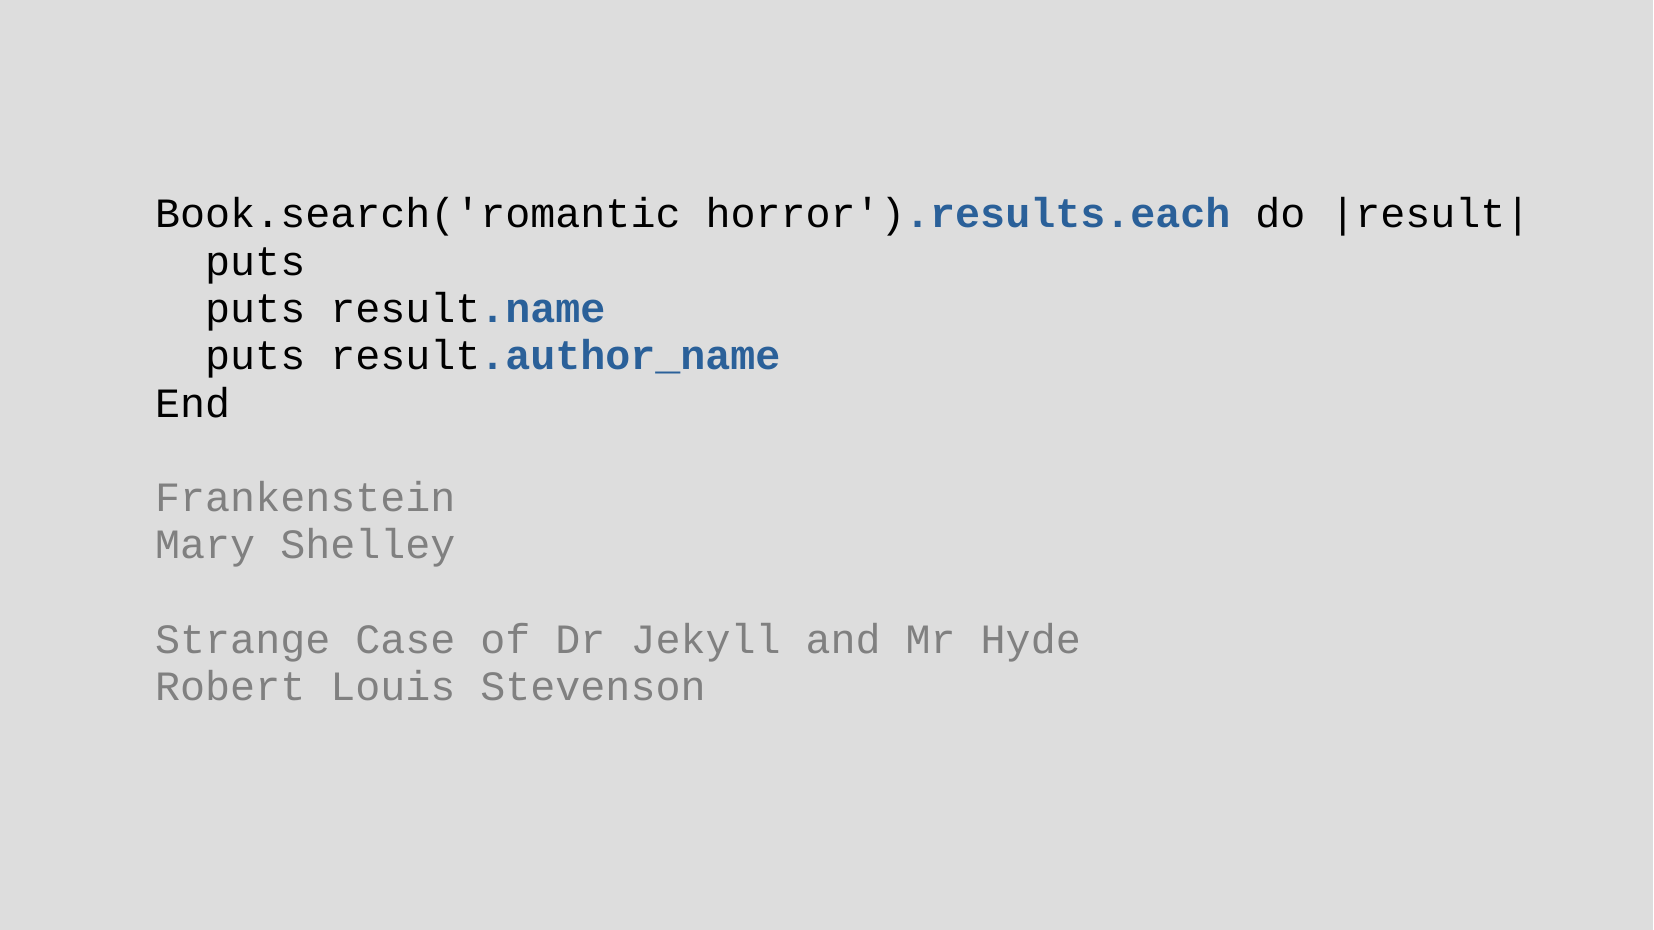

Book.search('romantic horror').results.each do |result|
 puts
 puts result.name
 puts result.author_name
End
Frankenstein
Mary Shelley
Strange Case of Dr Jekyll and Mr Hyde
Robert Louis Stevenson